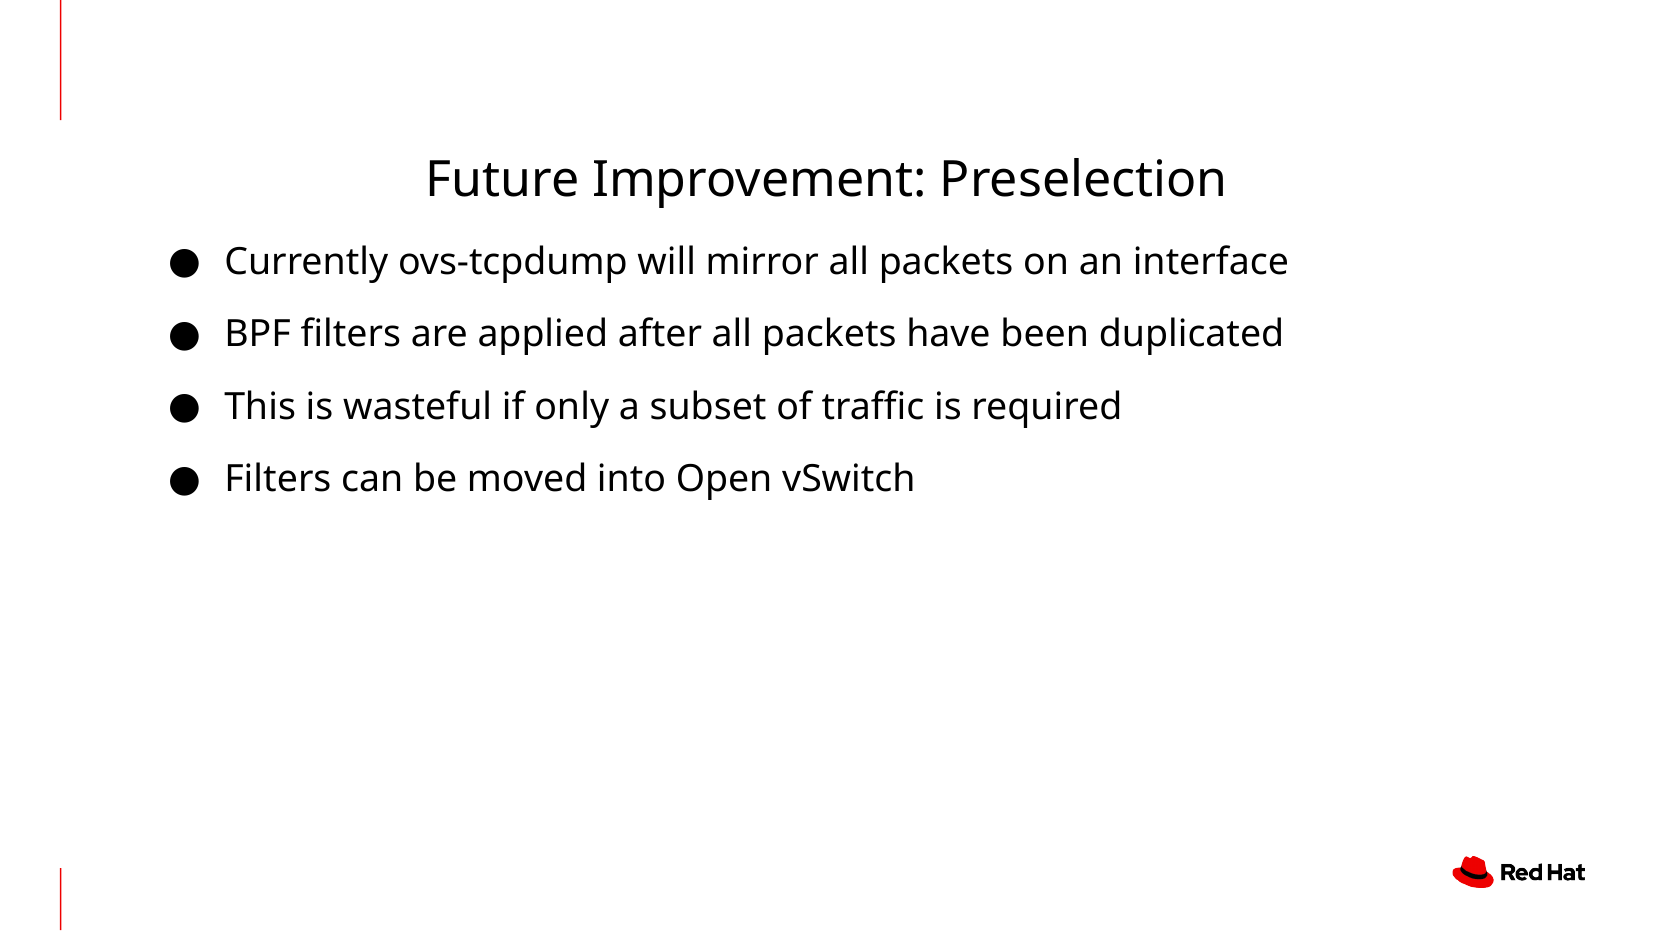

# Future Improvement: Preselection
Currently ovs-tcpdump will mirror all packets on an interface
BPF filters are applied after all packets have been duplicated
This is wasteful if only a subset of traffic is required
Filters can be moved into Open vSwitch